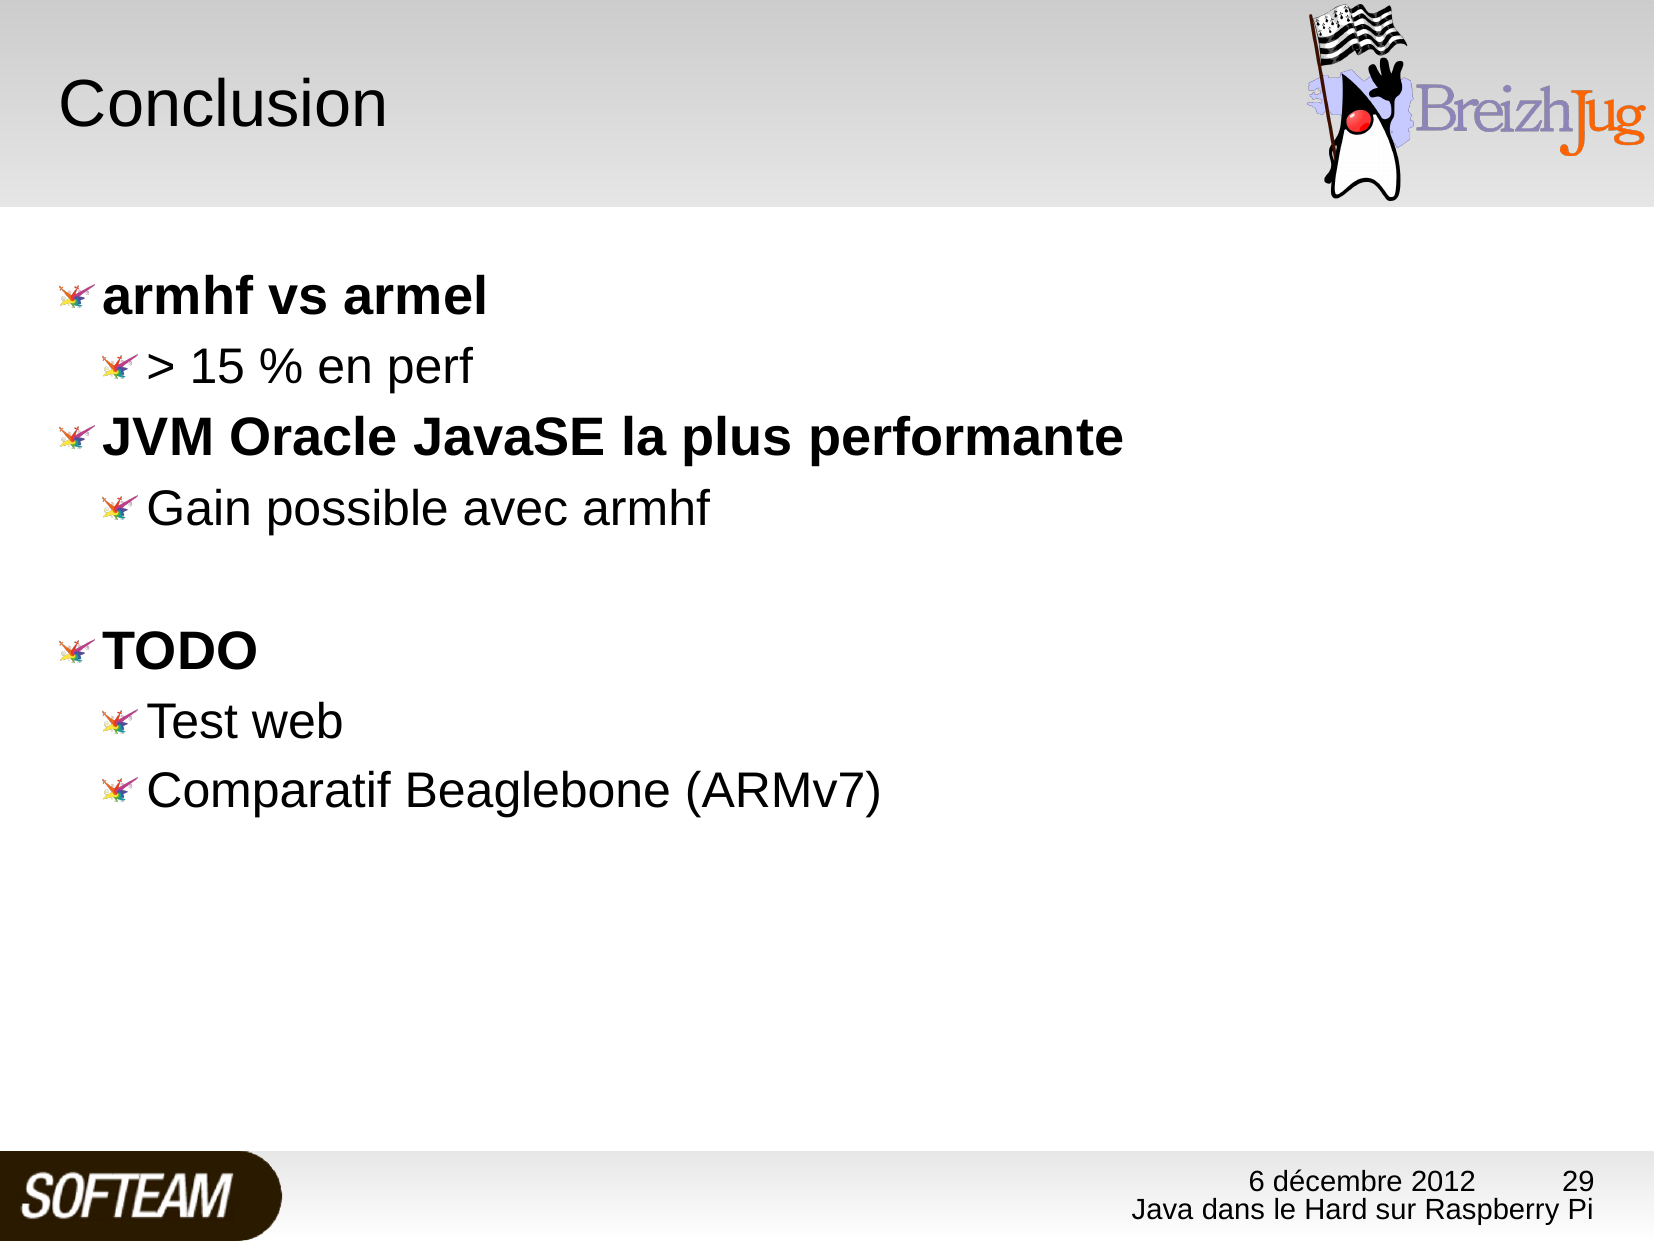

# Conclusion
armhf vs armel
> 15 % en perf
JVM Oracle JavaSE la plus performante
Gain possible avec armhf
TODO
Test web
Comparatif Beaglebone (ARMv7)
14 septembre 2012
29
Beaglebone - JugSummerCamp 2012